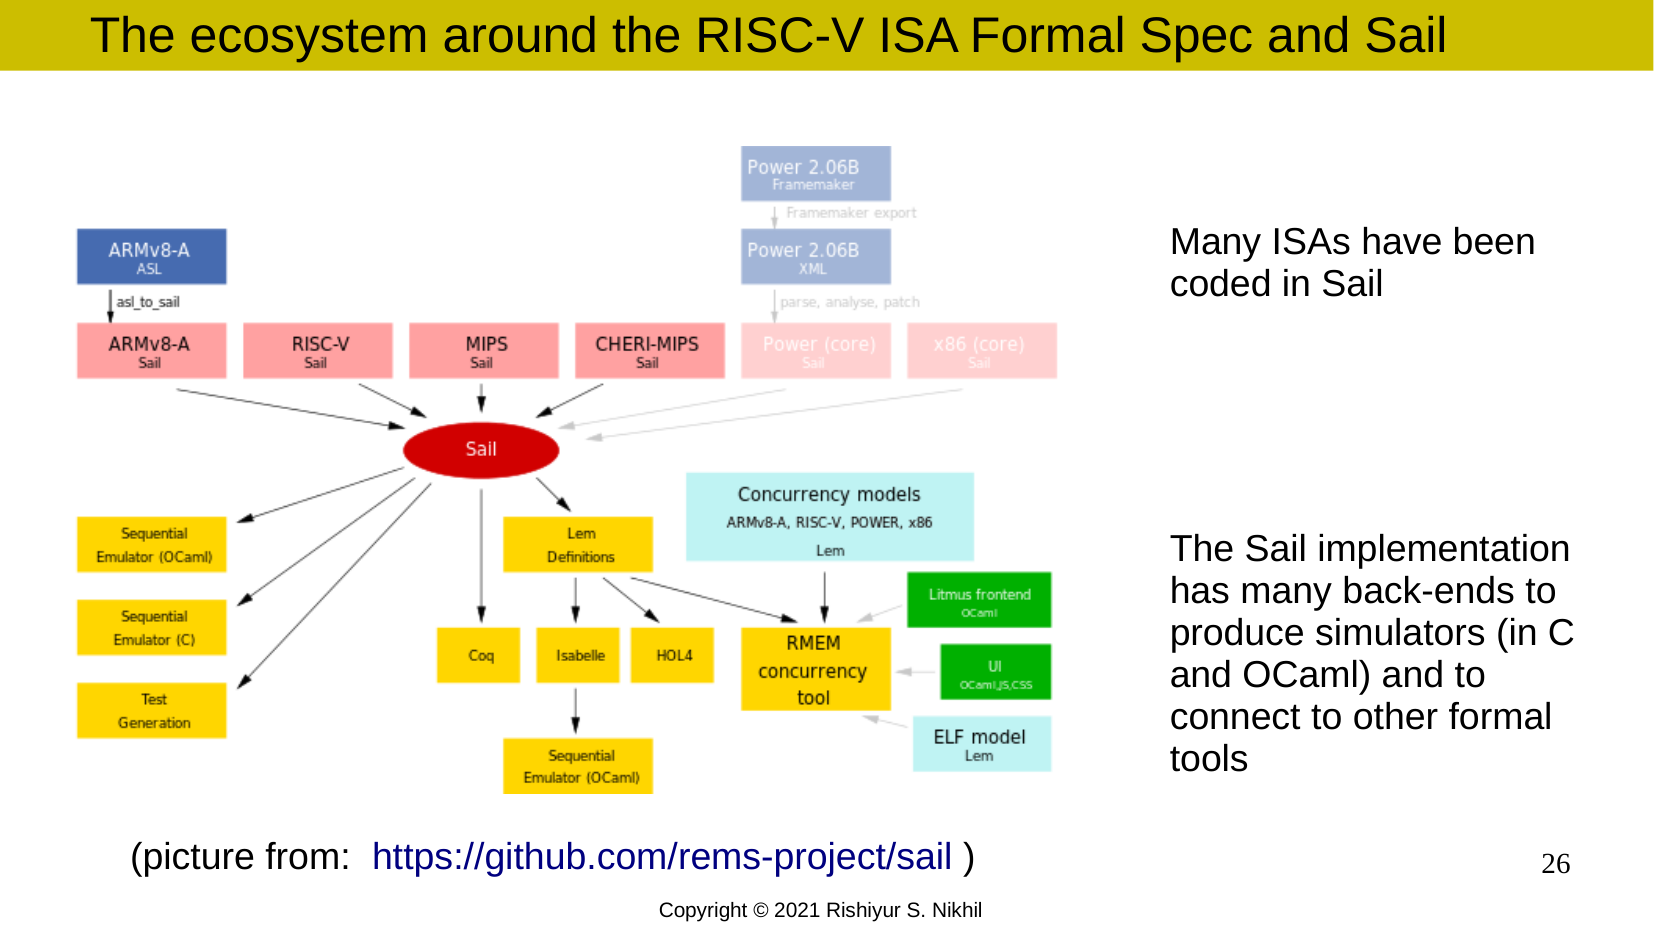

The ecosystem around the RISC-V ISA Formal Spec and Sail
Many ISAs have been coded in Sail
The Sail implementation has many back-ends to produce simulators (in C and OCaml) and to connect to other formal tools
(picture from: https://github.com/rems-project/sail )
26